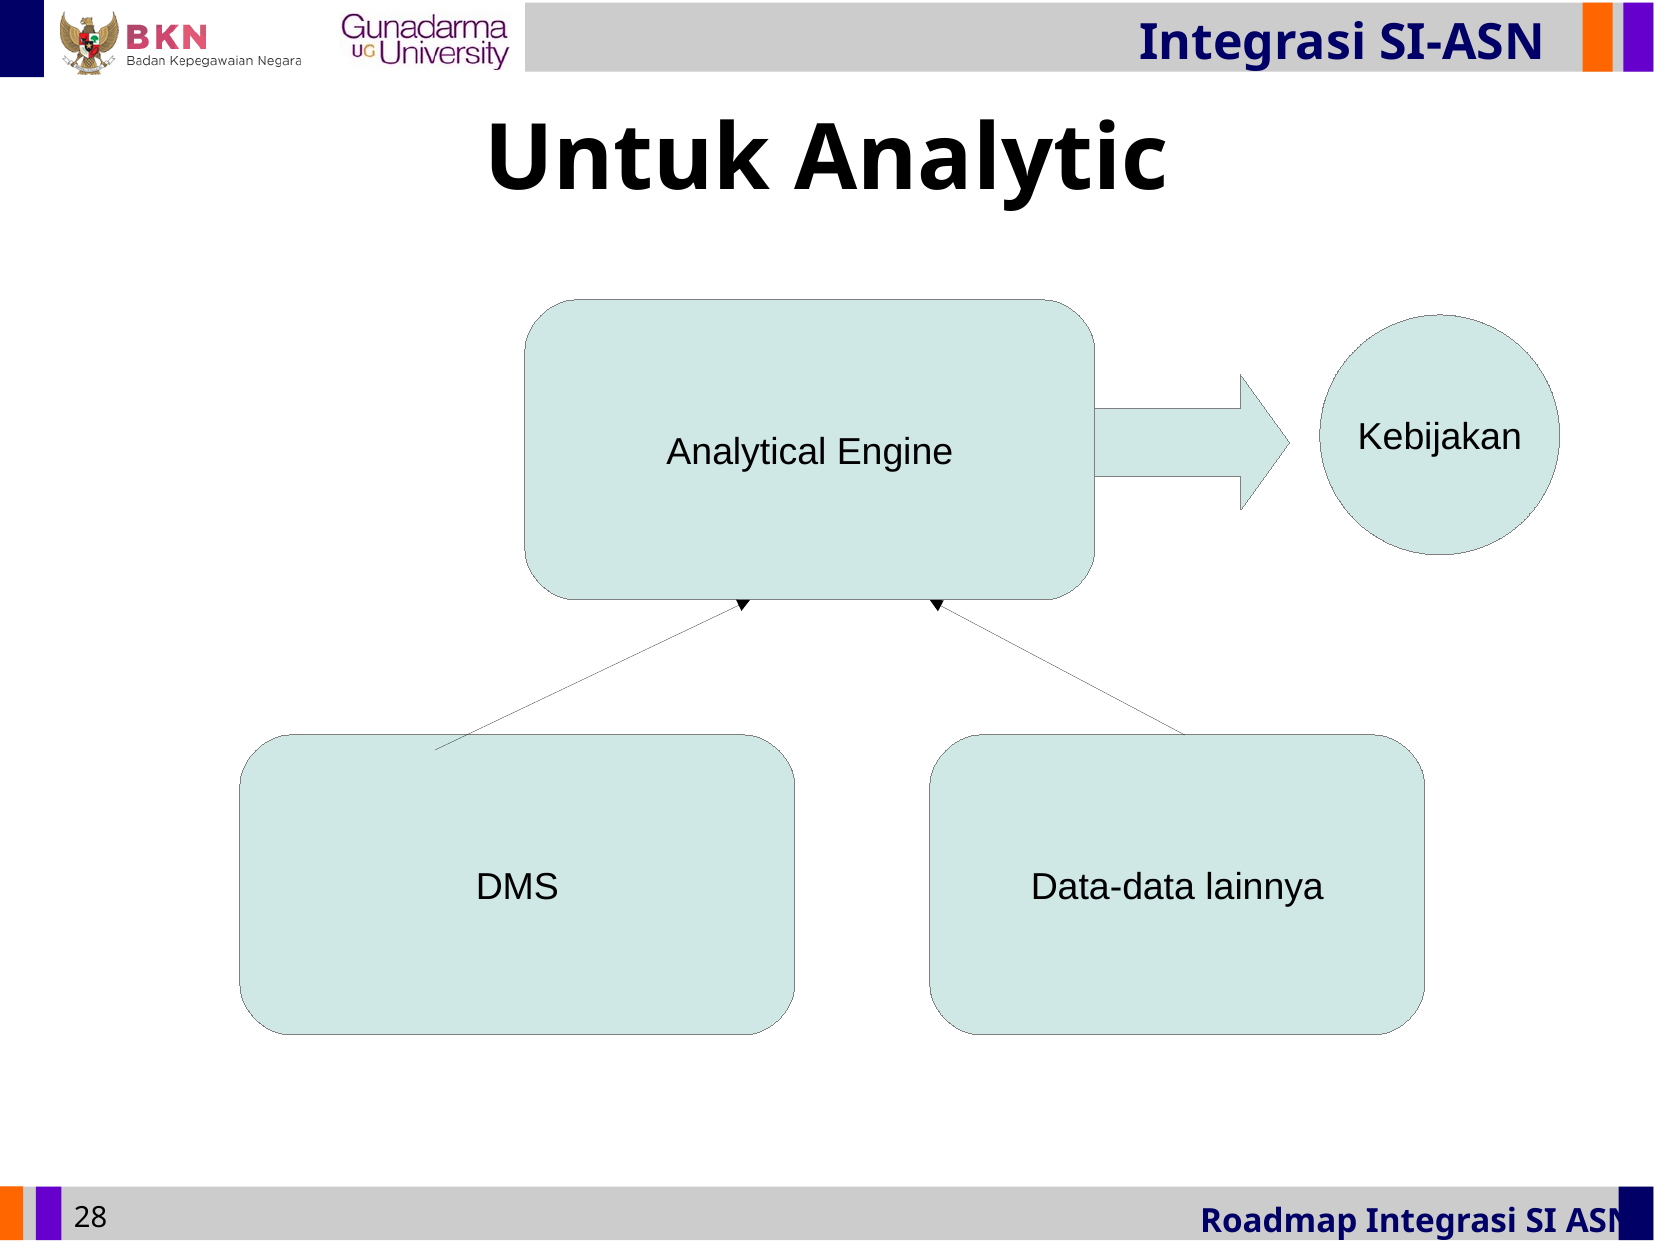

Untuk Analytic
Analytical Engine
Kebijakan
DMS
Data-data lainnya